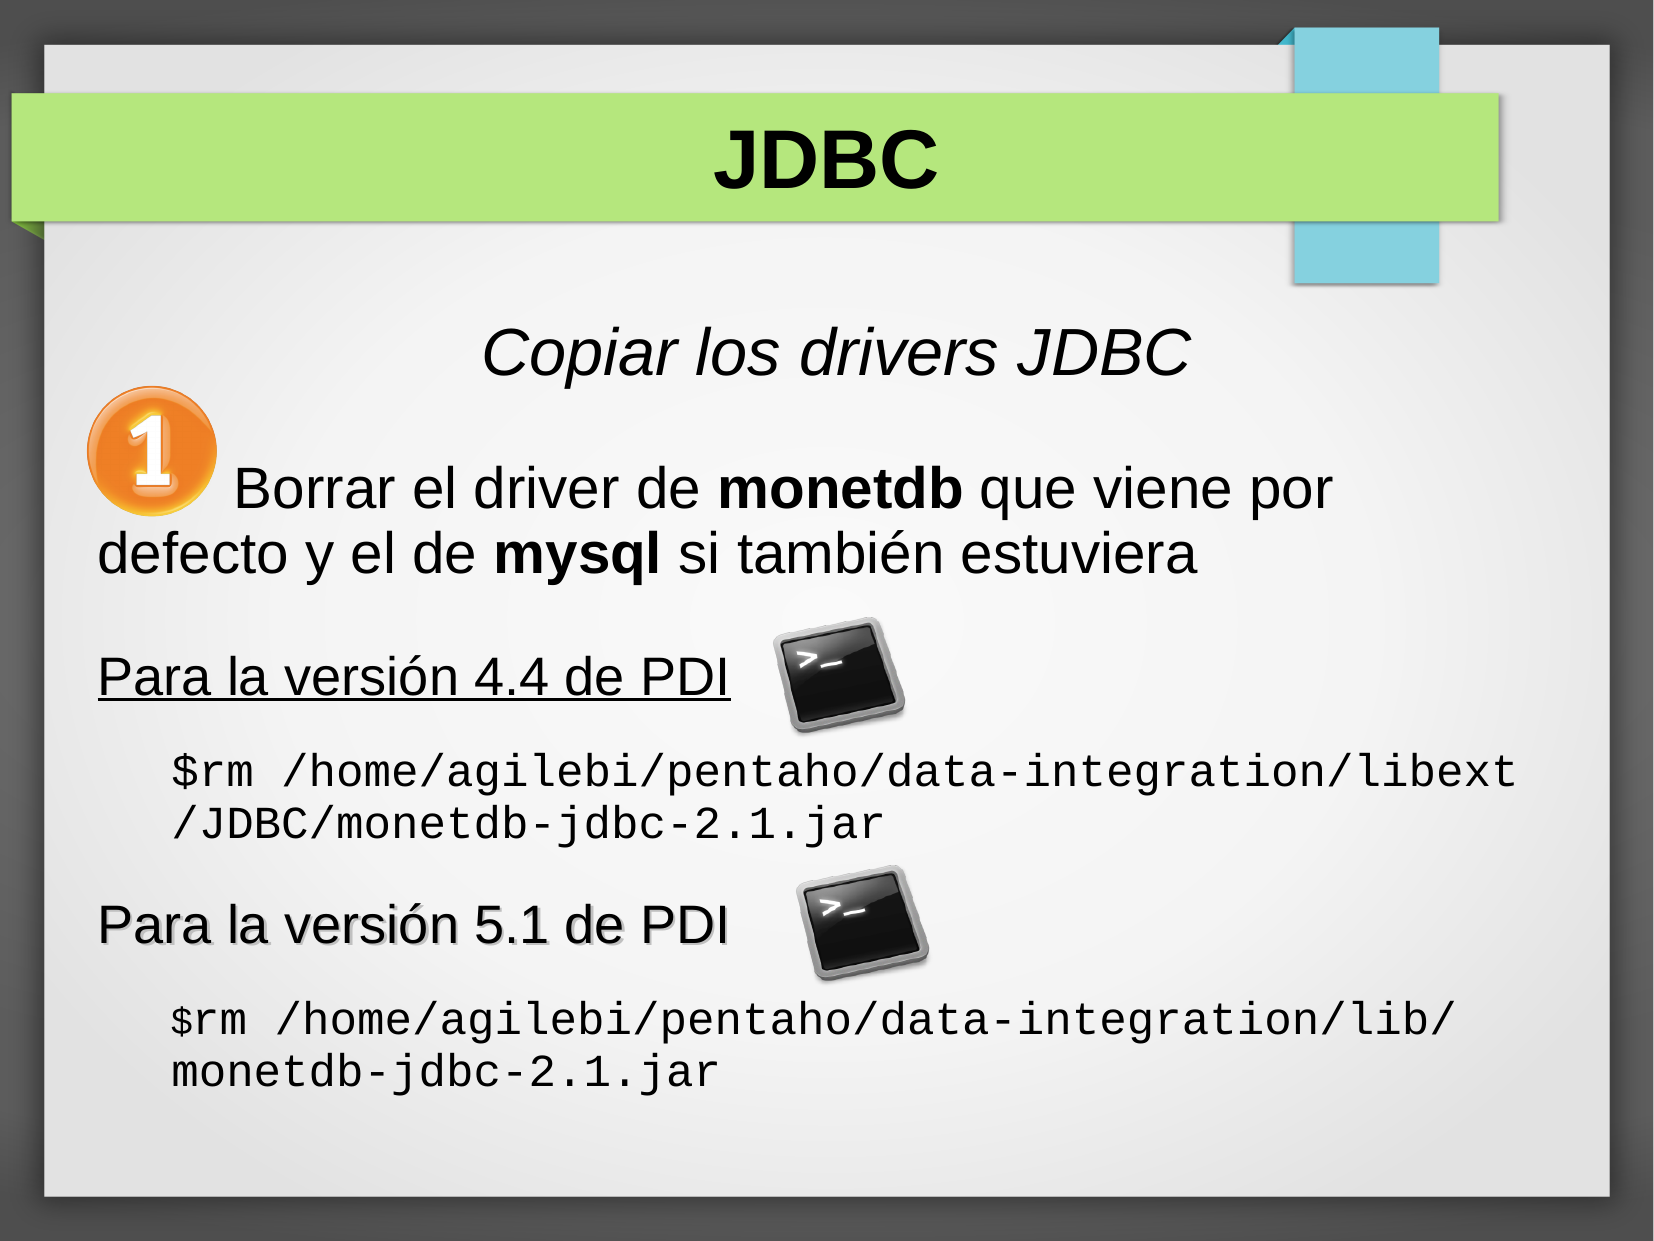

# JDBC
Copiar los drivers JDBC
 Borrar el driver de monetdb que viene por defecto y el de mysql si también estuviera
Para la versión 4.4 de PDI
	$rm /home/agilebi/pentaho/data-integration/libext
	/JDBC/monetdb-jdbc-2.1.jar
Para la versión 5.1 de PDI
	$rm /home/agilebi/pentaho/data-integration/lib/
	monetdb-jdbc-2.1.jar